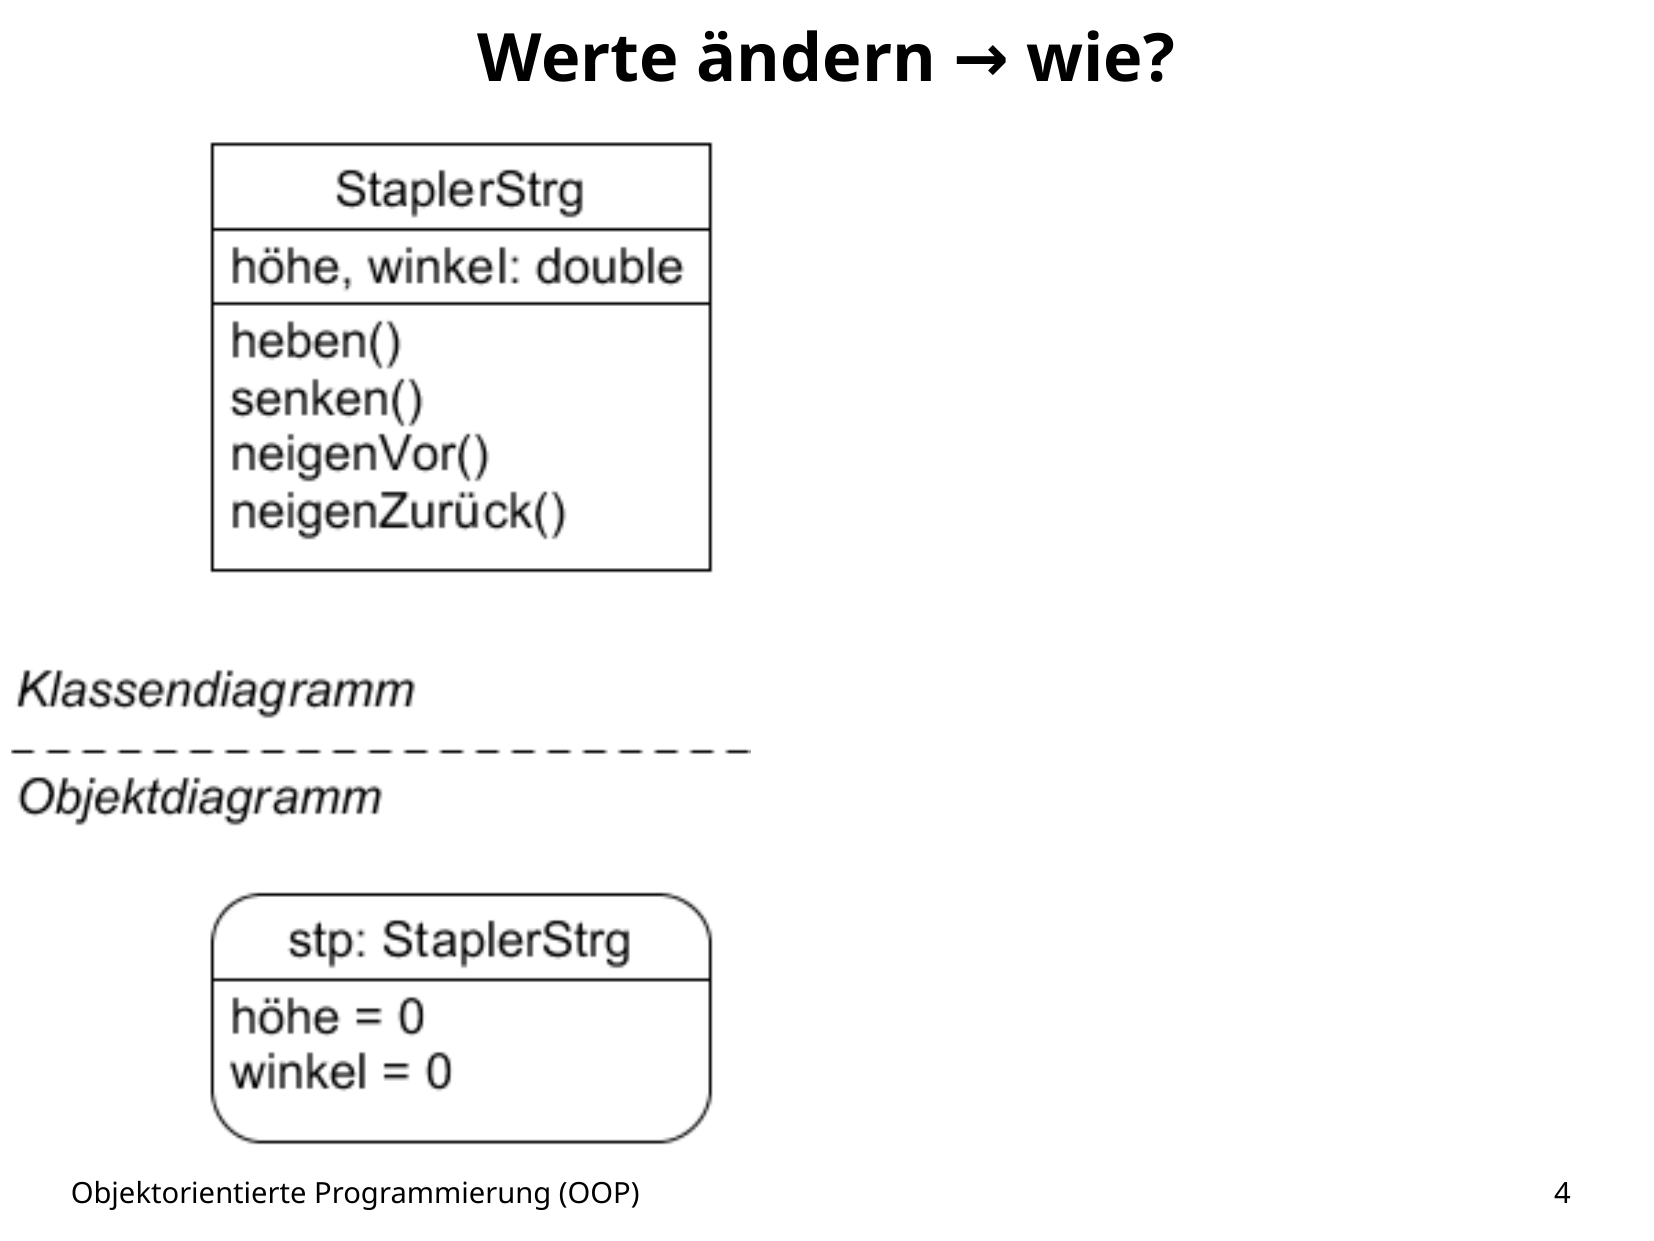

# Werte ändern → wie?
Objektorientierte Programmierung (OOP)
4